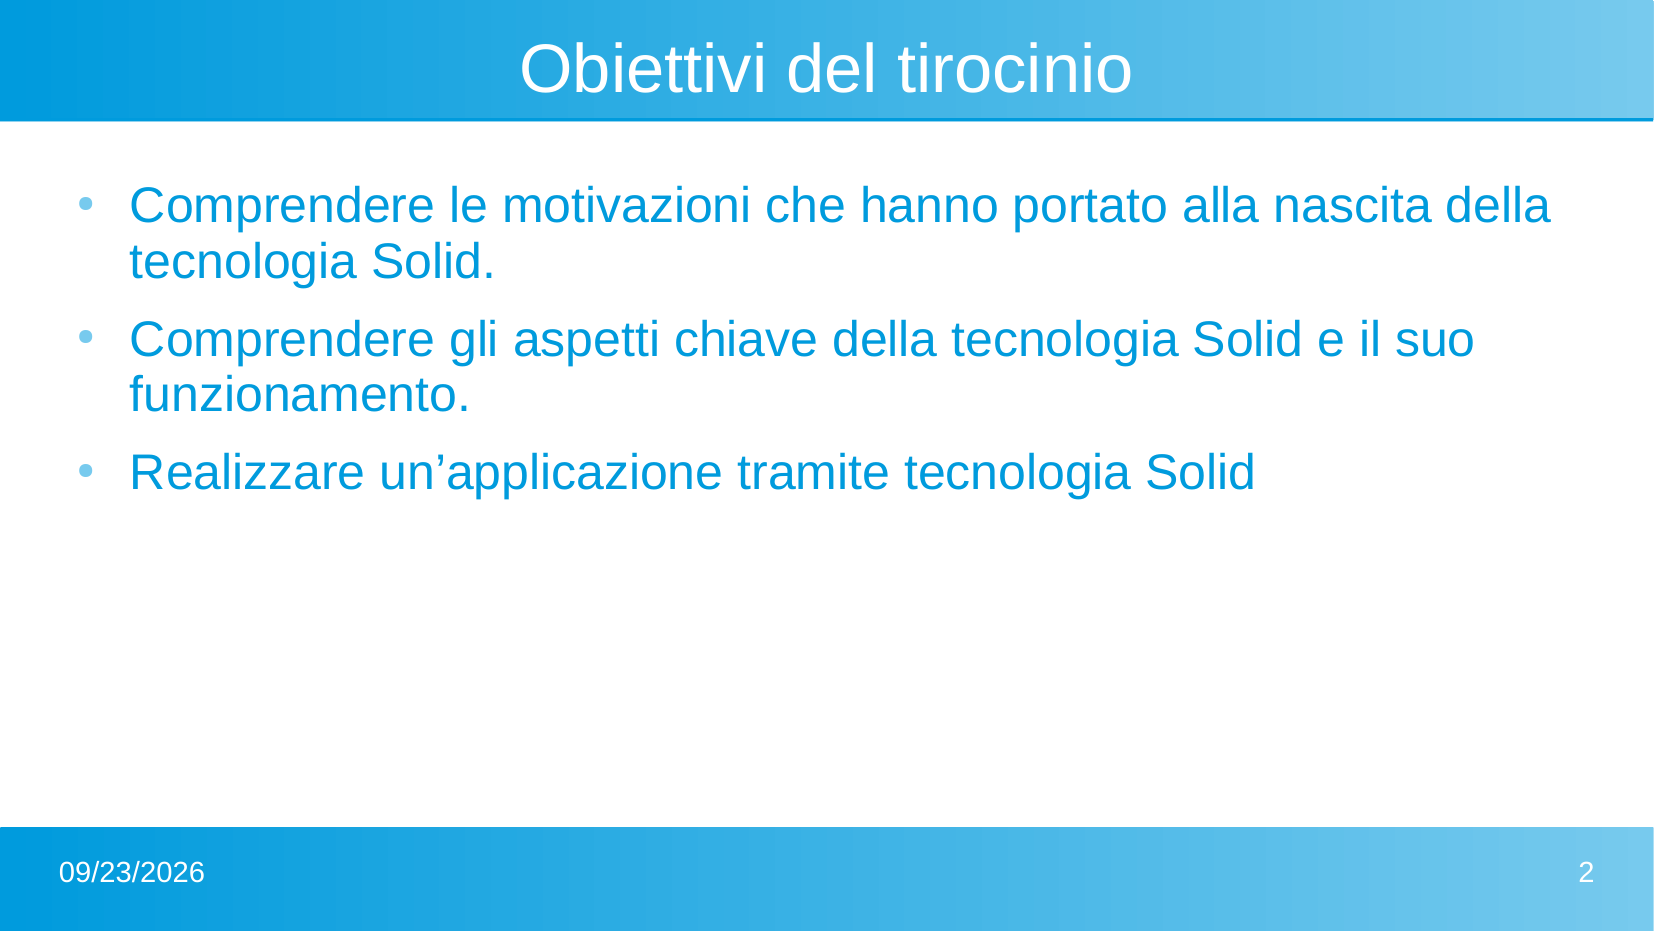

# Obiettivi del tirocinio
Comprendere le motivazioni che hanno portato alla nascita della tecnologia Solid.
Comprendere gli aspetti chiave della tecnologia Solid e il suo funzionamento.
Realizzare un’applicazione tramite tecnologia Solid
2